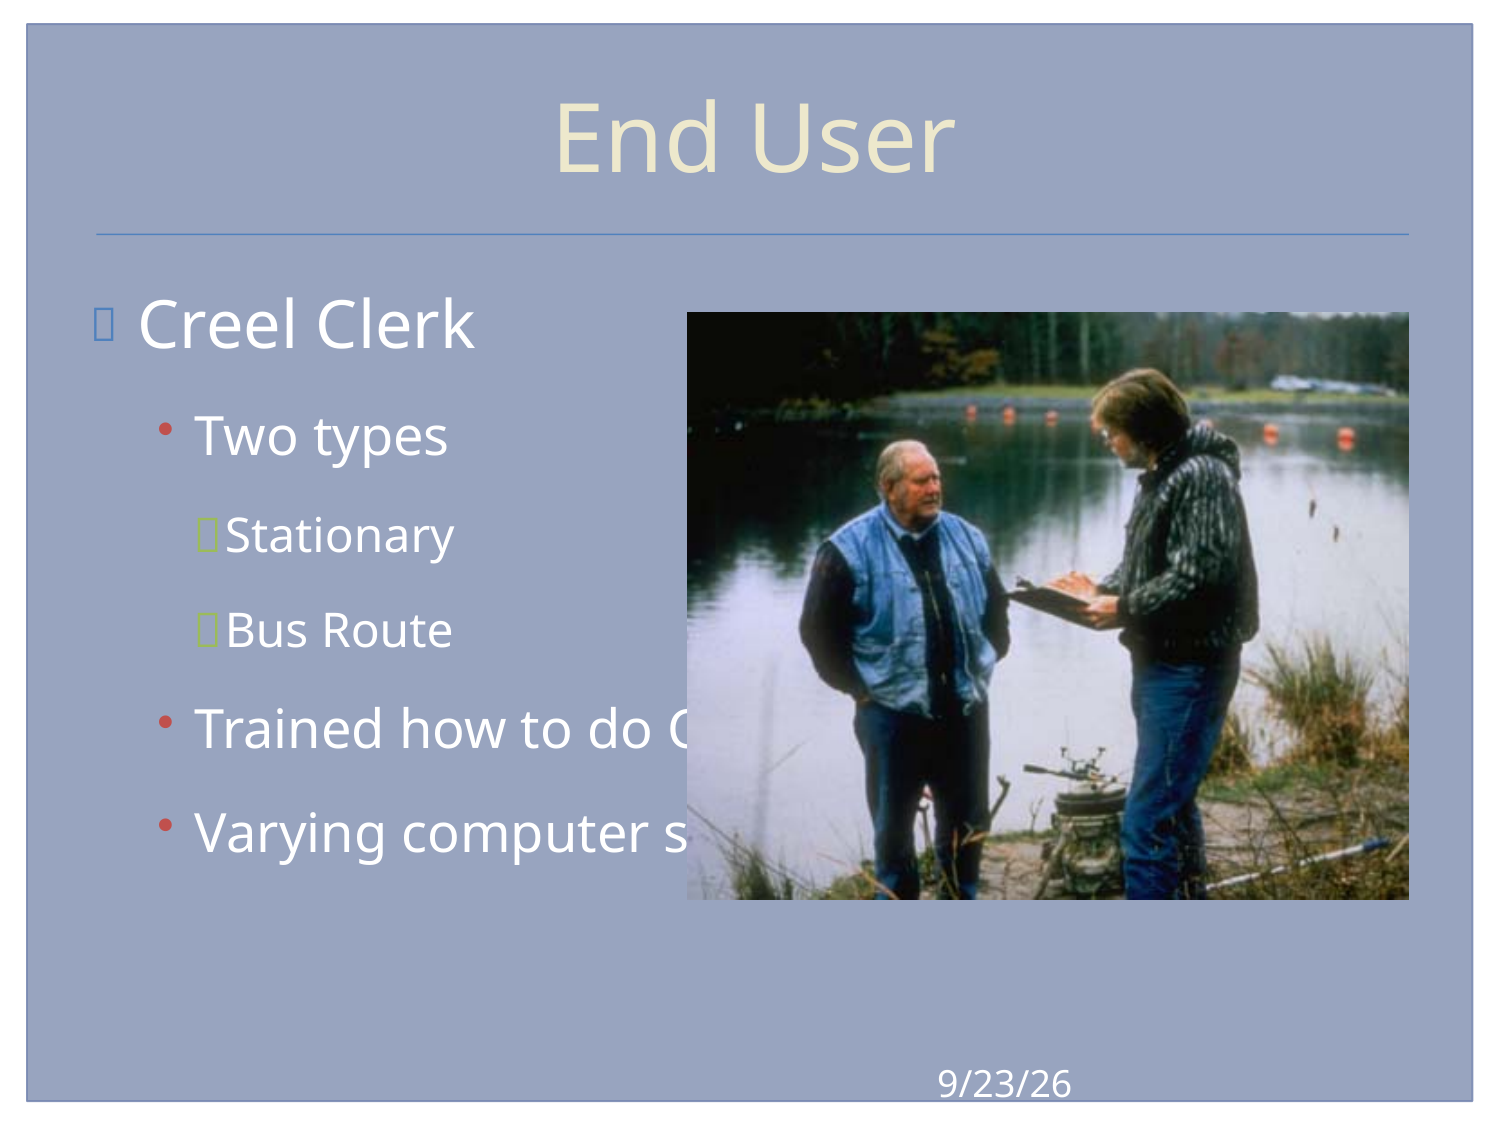

# End User
Creel Clerk
Two types
Stationary
Bus Route
Trained how to do Creel survey
Varying computer skills